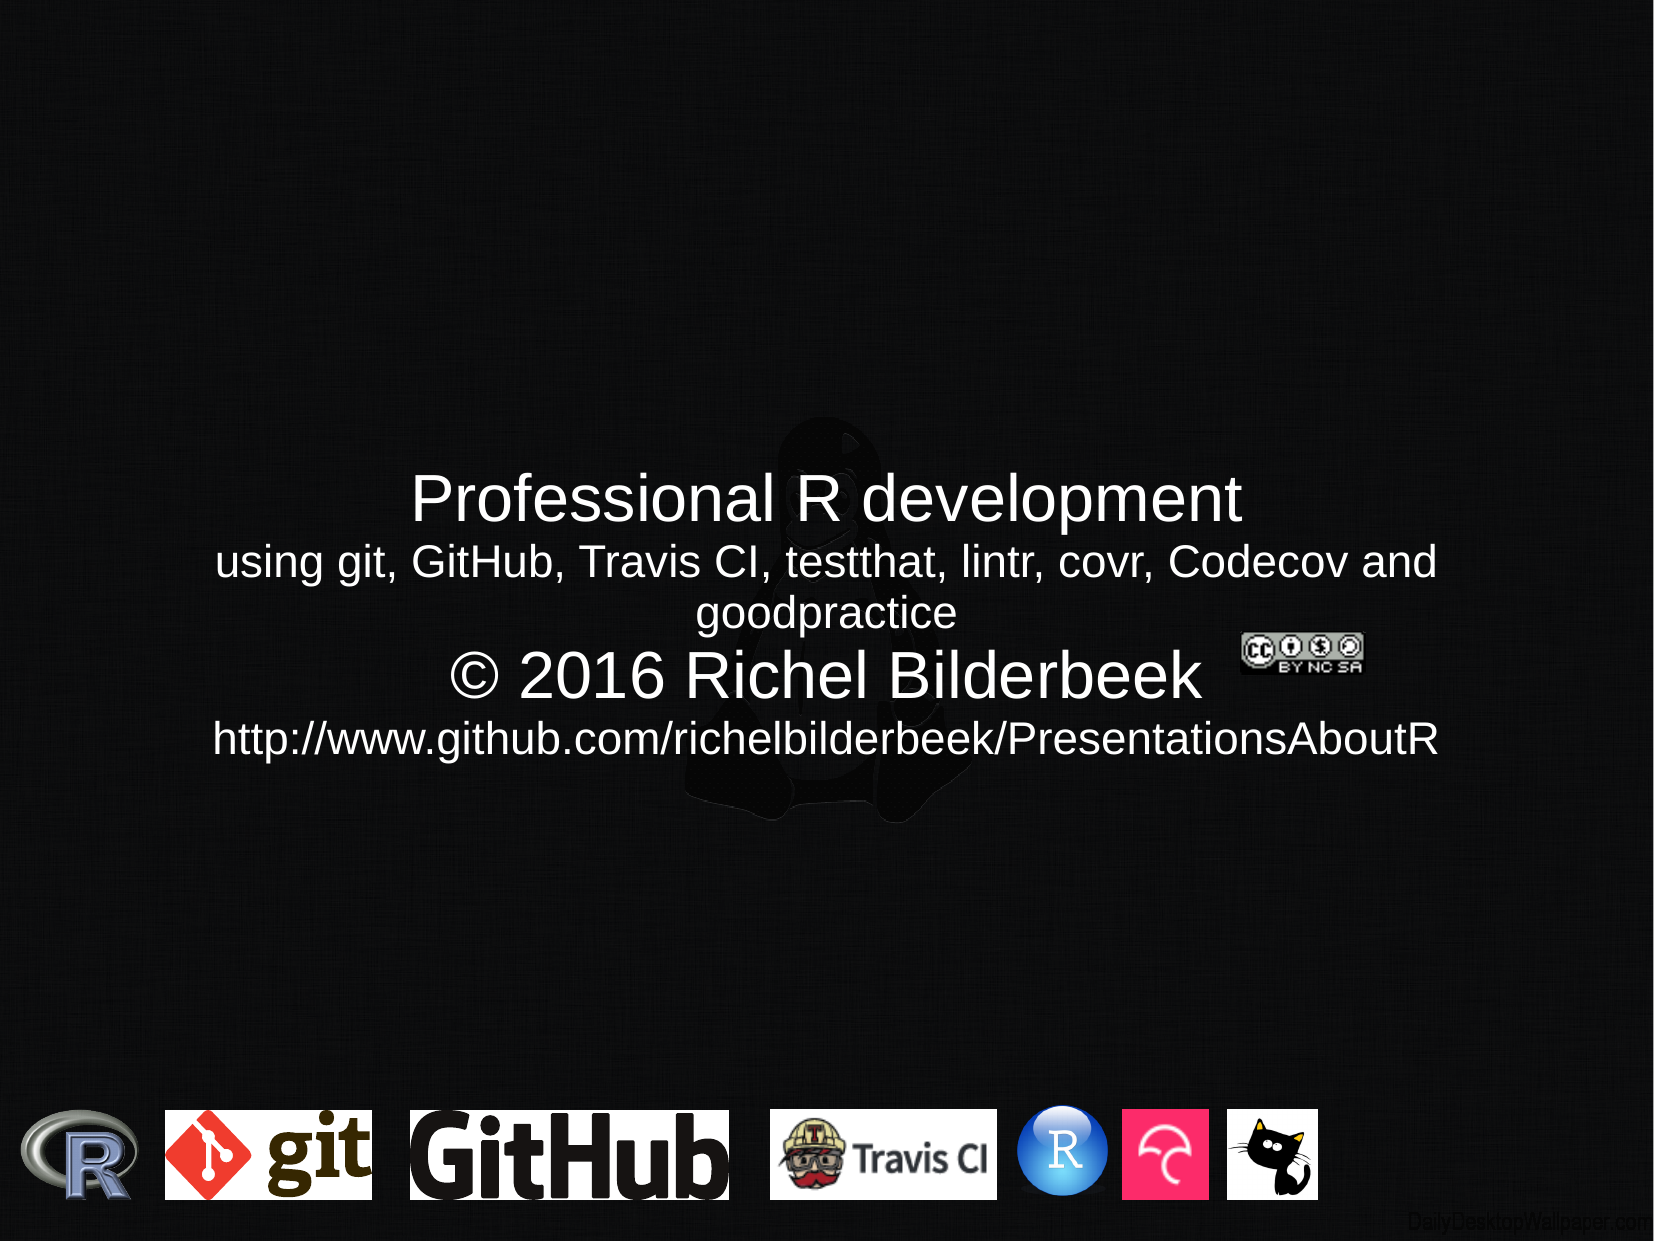

# Professional R development
using git, GitHub, Travis CI, testthat, lintr, covr, Codecov and goodpractice
© 2016 Richel Bilderbeek
http://www.github.com/richelbilderbeek/PresentationsAboutR